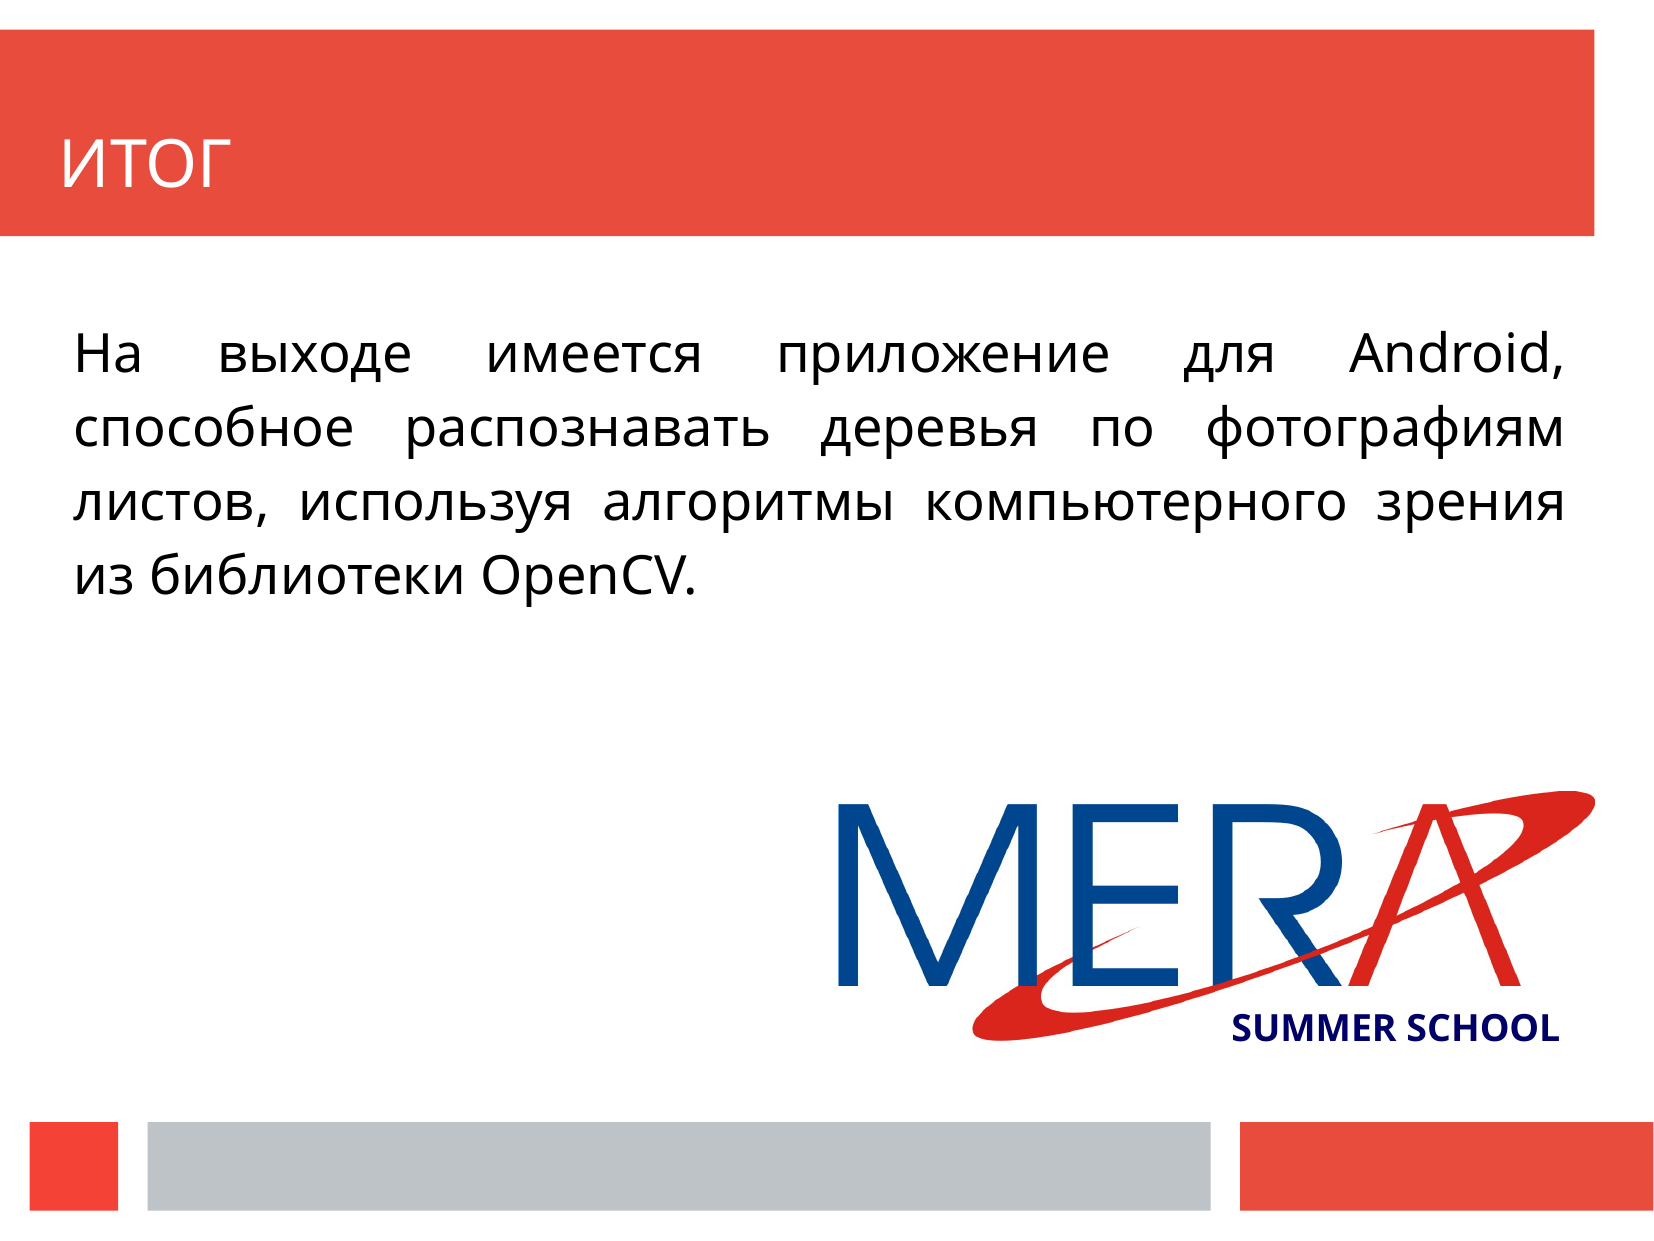

# ИТОГ
На выходе имеется приложение для Android, способное распознавать деревья по фотографиям листов, используя алгоритмы компьютерного зрения из библиотеки OpenCV.
SUMMER SCHOOL